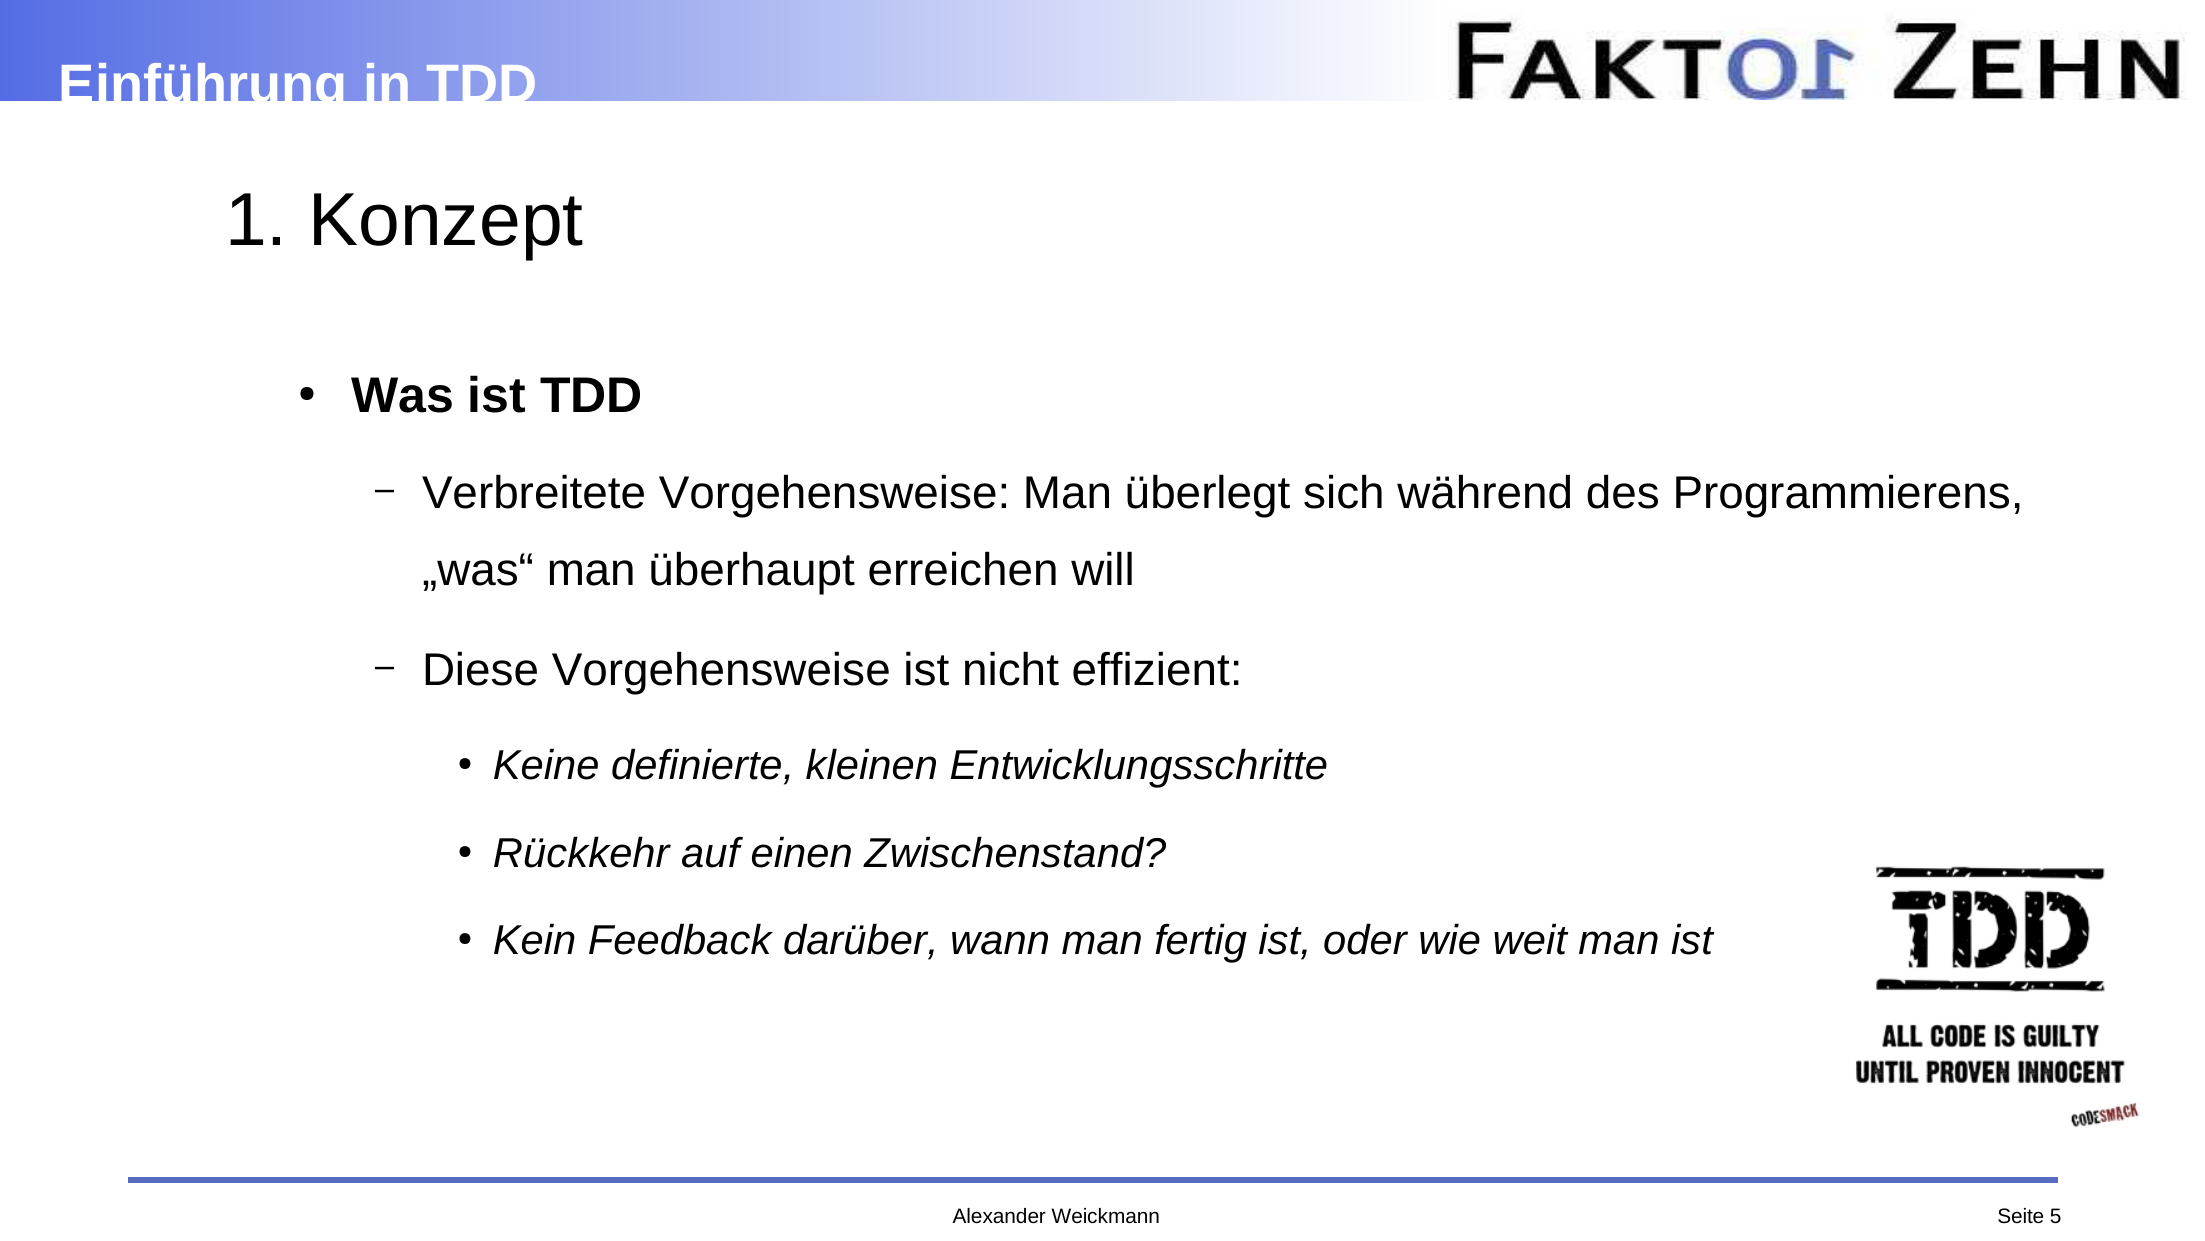

# 1. Konzept
Was ist TDD
Verbreitete Vorgehensweise: Man überlegt sich während des Programmierens, „was“ man überhaupt erreichen will
Diese Vorgehensweise ist nicht effizient:
Keine definierte, kleinen Entwicklungsschritte
Rückkehr auf einen Zwischenstand?
Kein Feedback darüber, wann man fertig ist, oder wie weit man ist